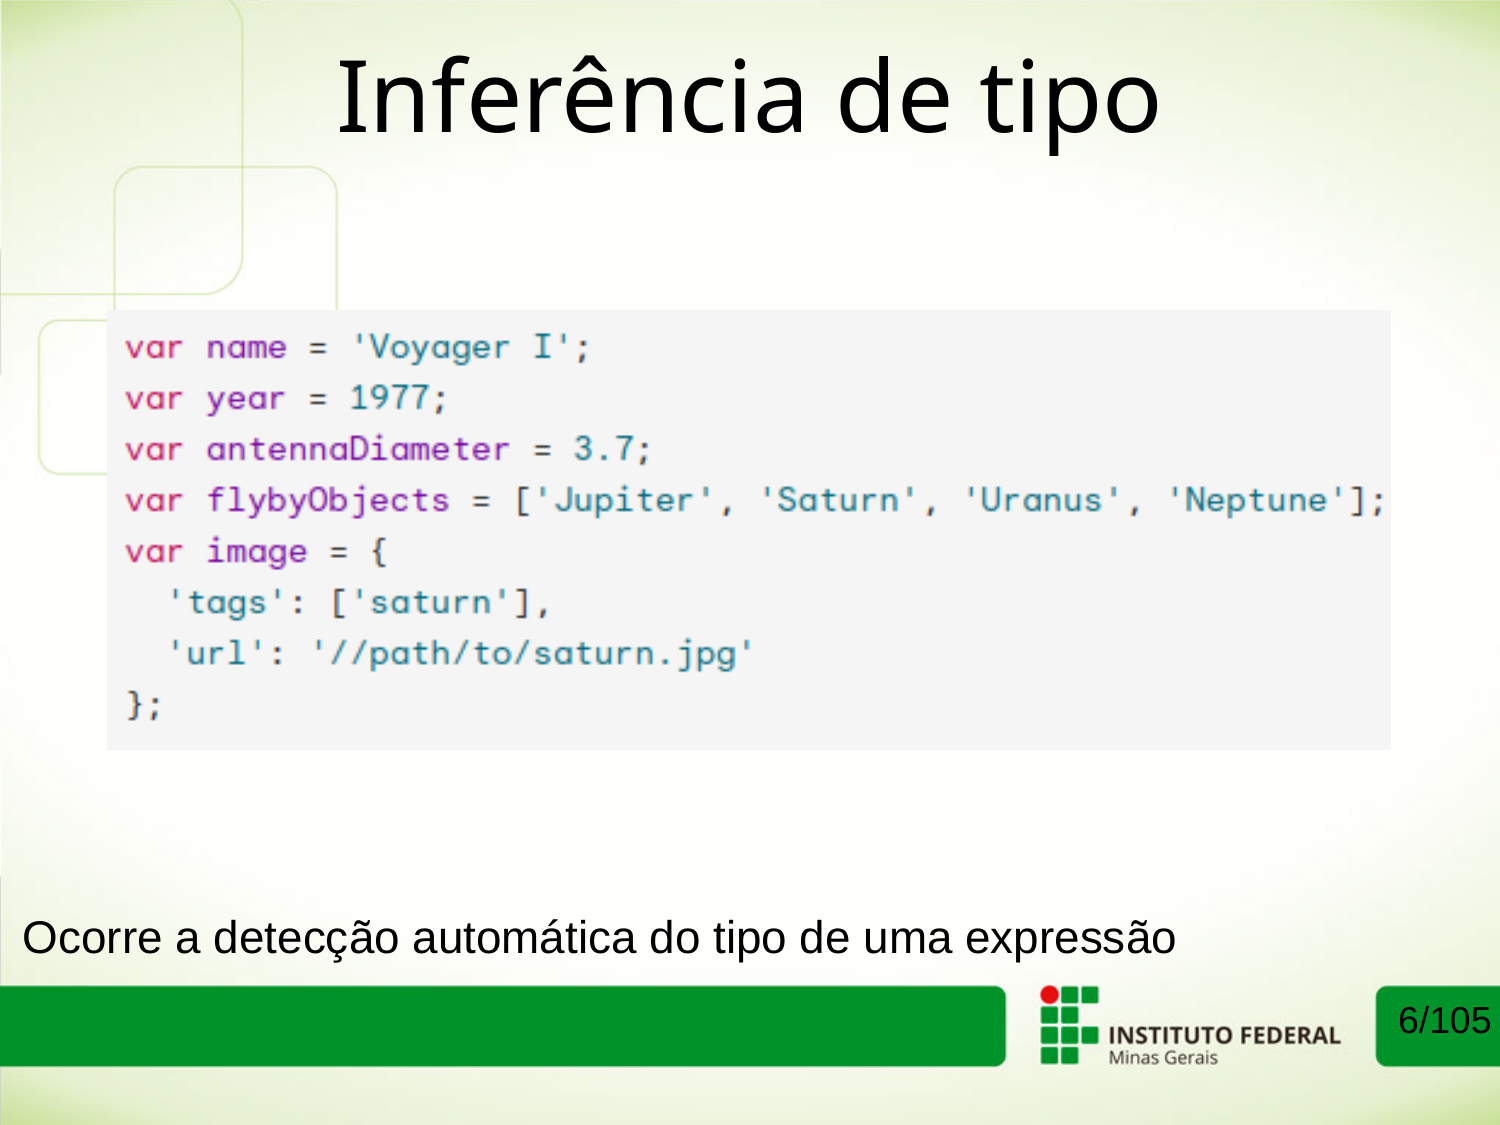

Inferência de tipo
Ocorre a detecção automática do tipo de uma expressão